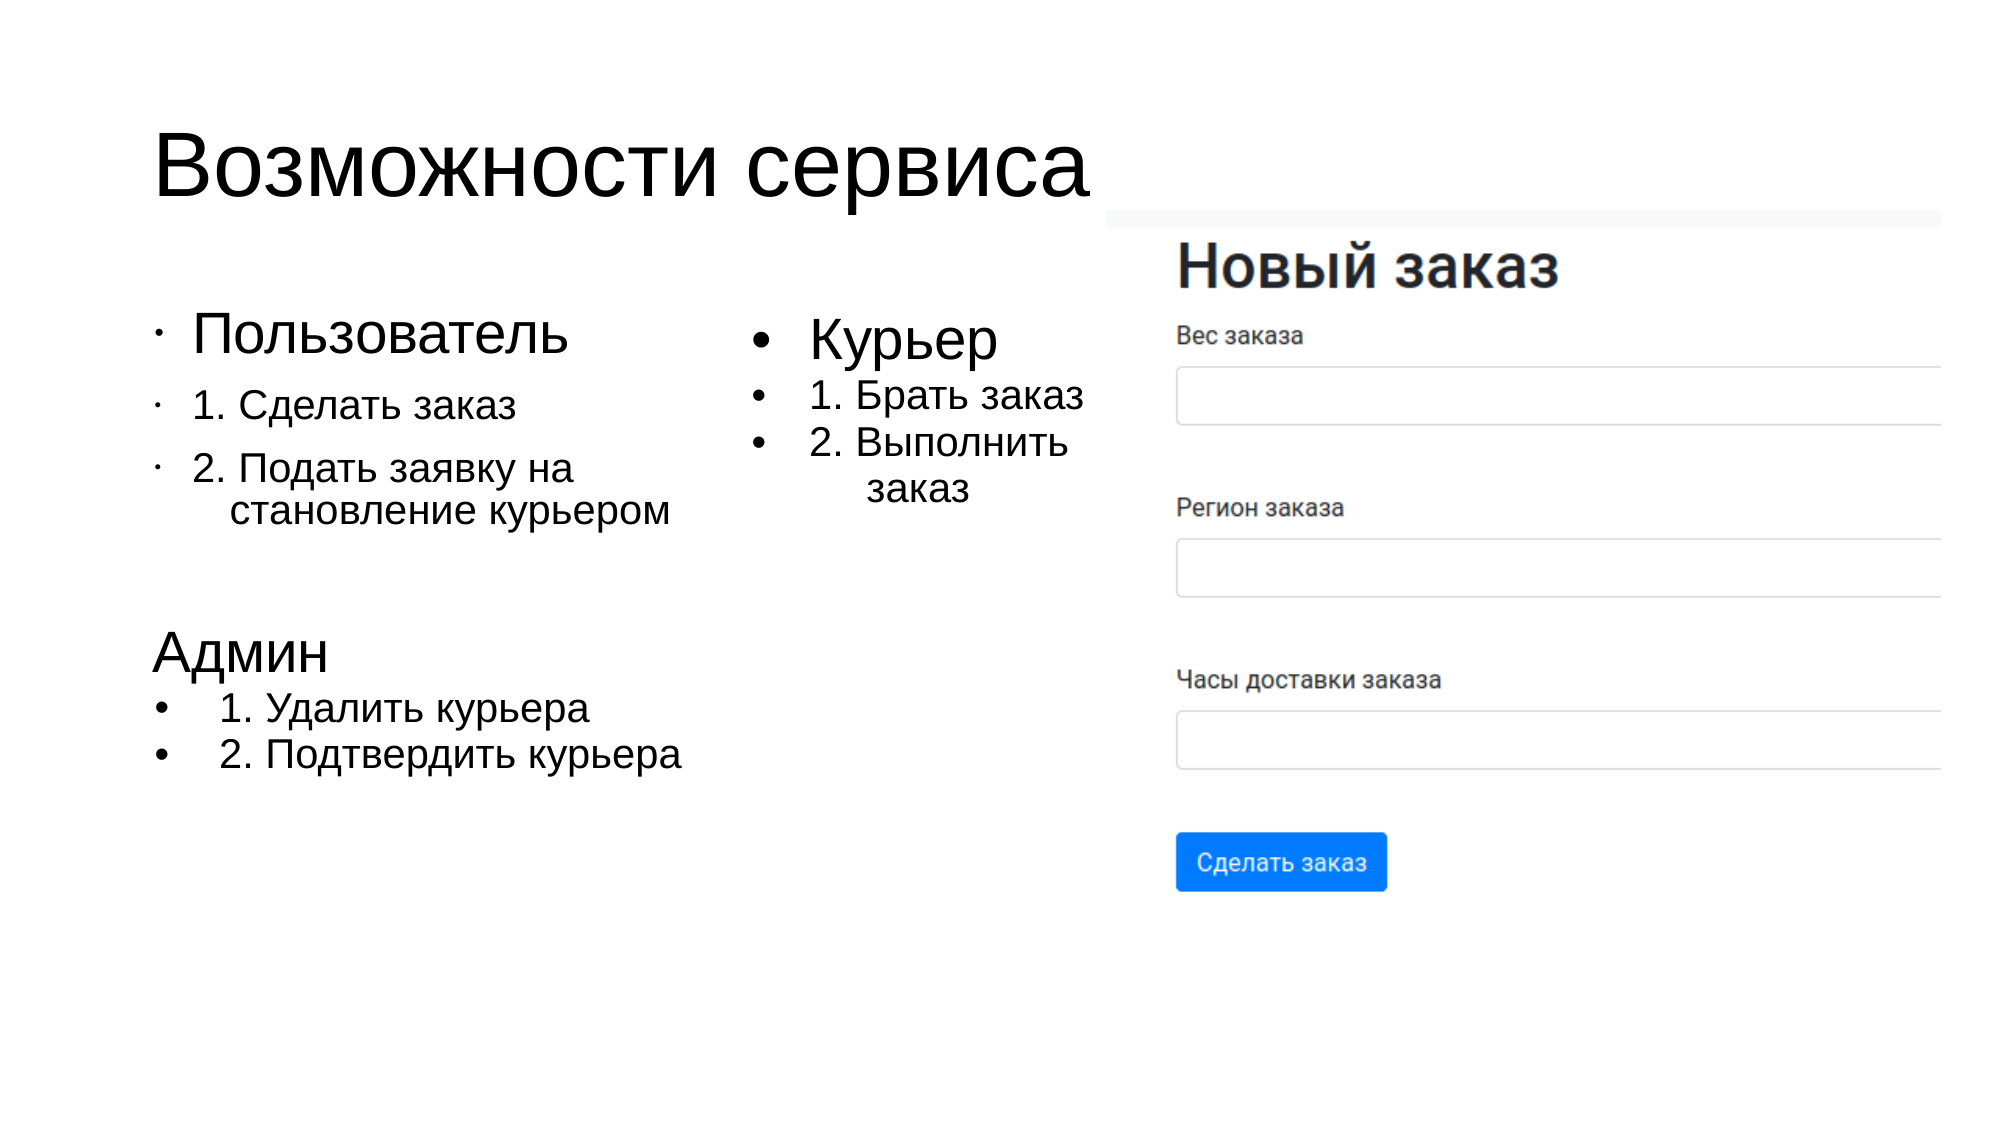

# Возможности сервиса
Пользователь
1. Сделать заказ
2. Подать заявку на становление курьером
Курьер
1. Брать заказ
2. Выполнить заказ
Админ
1. Удалить курьера
2. Подтвердить курьера